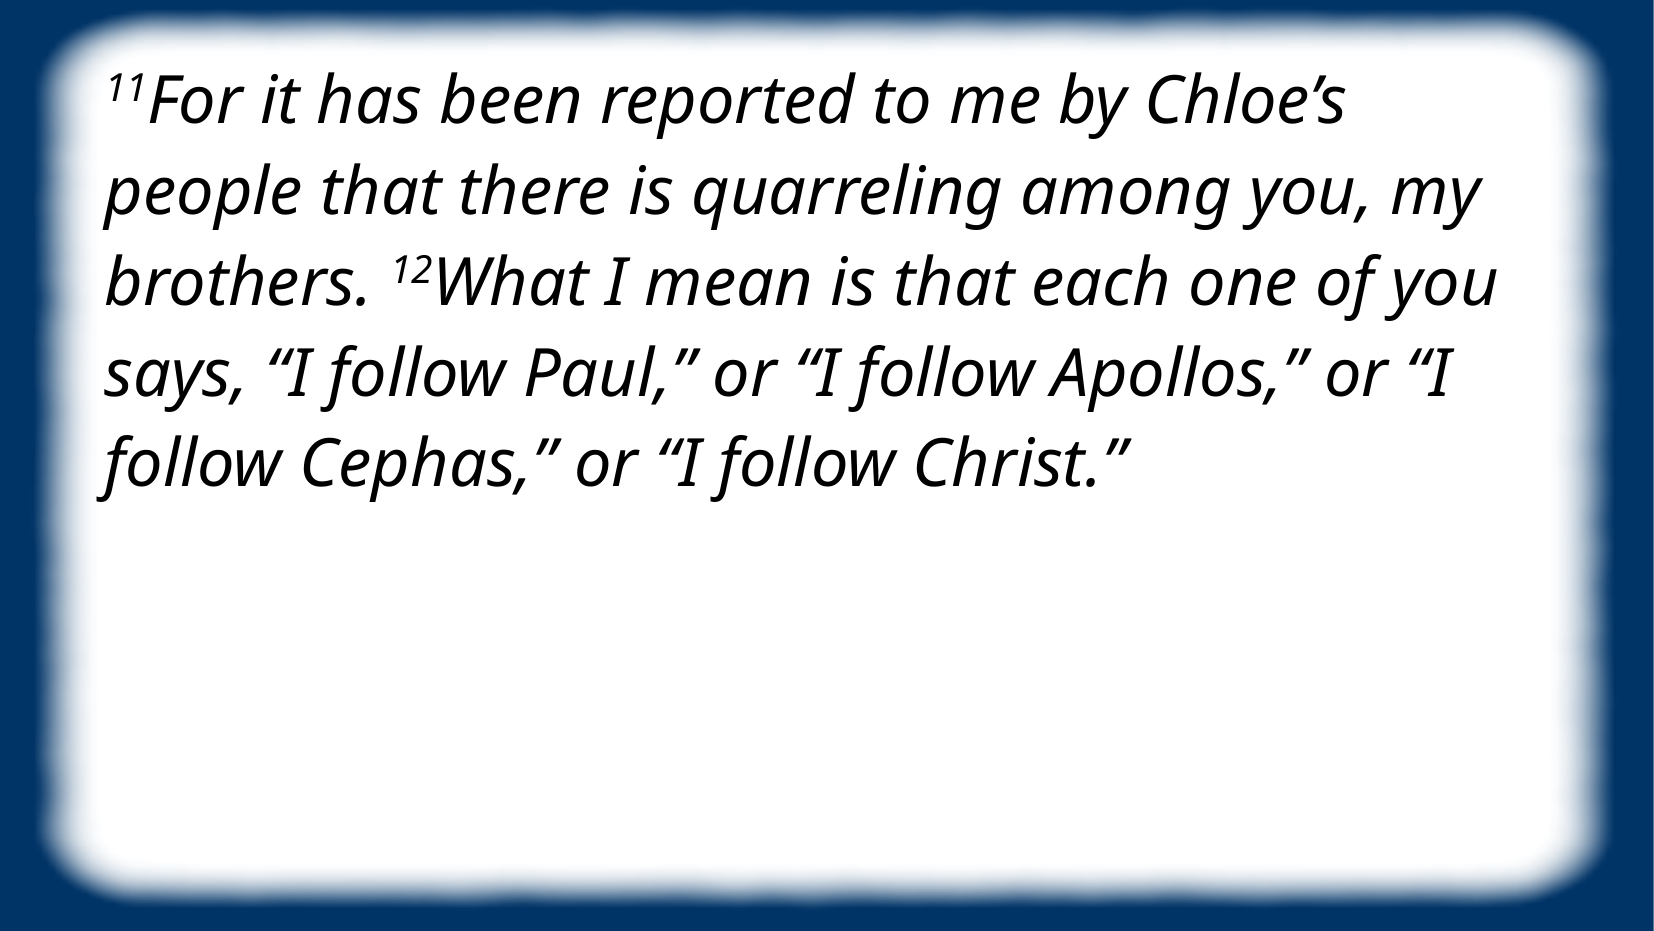

11For it has been reported to me by Chloe’s people that there is quarreling among you, my brothers. 12What I mean is that each one of you says, “I follow Paul,” or “I follow Apollos,” or “I follow Cephas,” or “I follow Christ.”